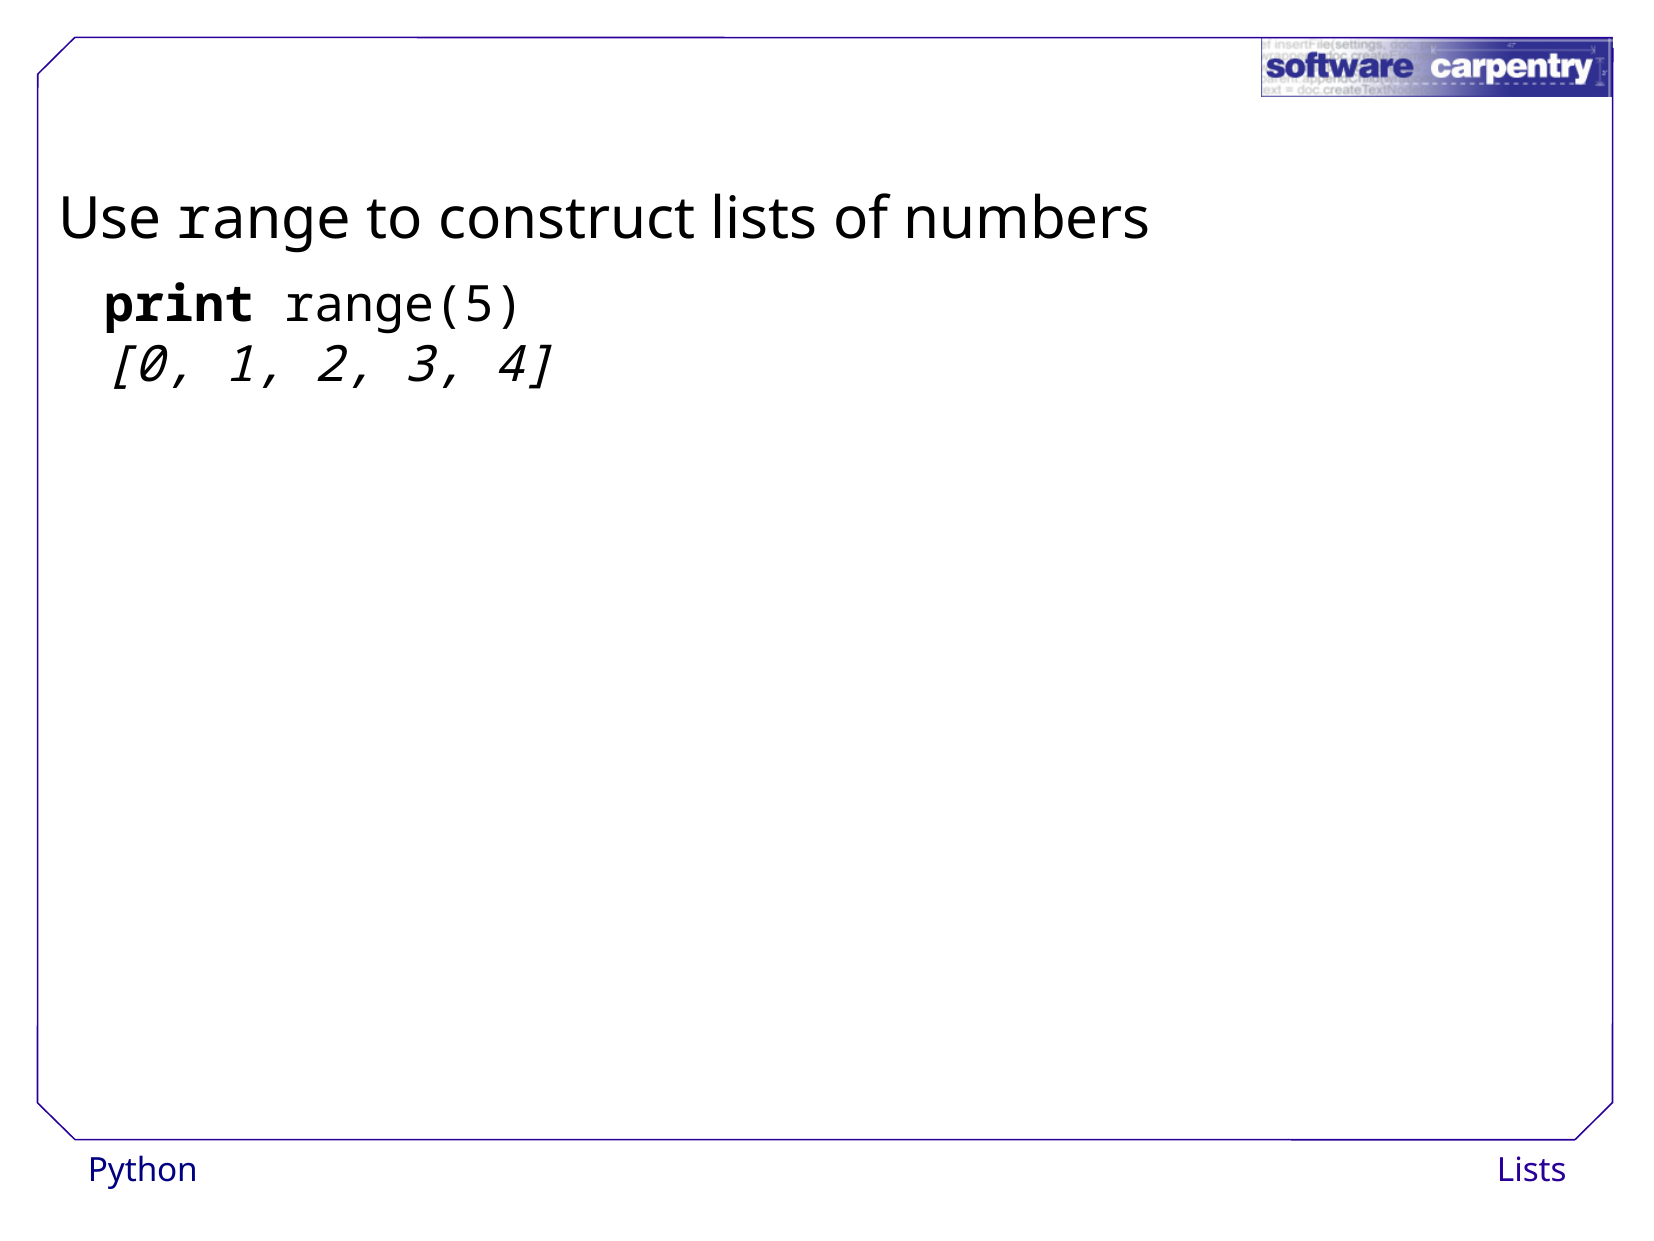

Use range to construct lists of numbers
print range(5)
[0, 1, 2, 3, 4]